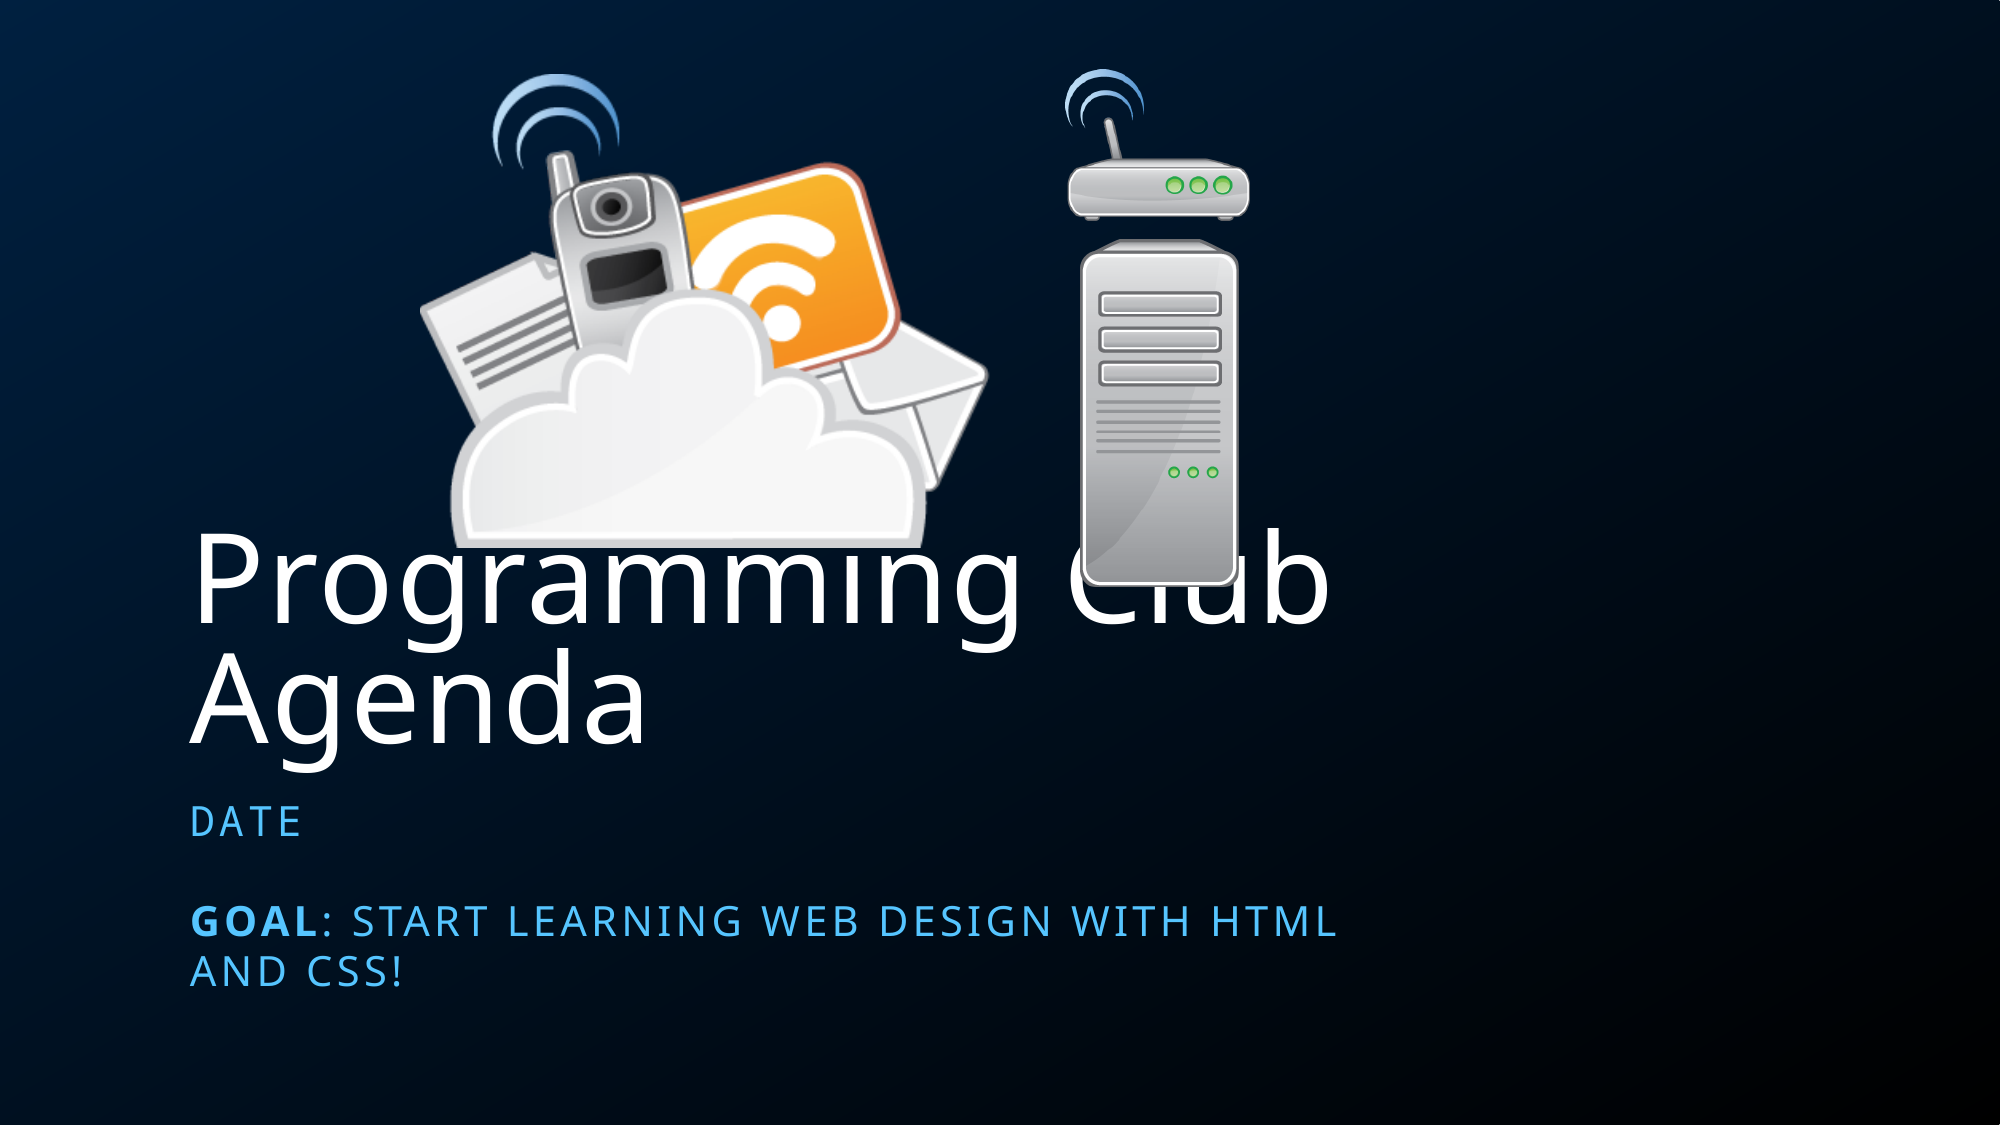

# Programming Club Agenda
DATE
GOAL: Start learning web design with HTML and CSS!